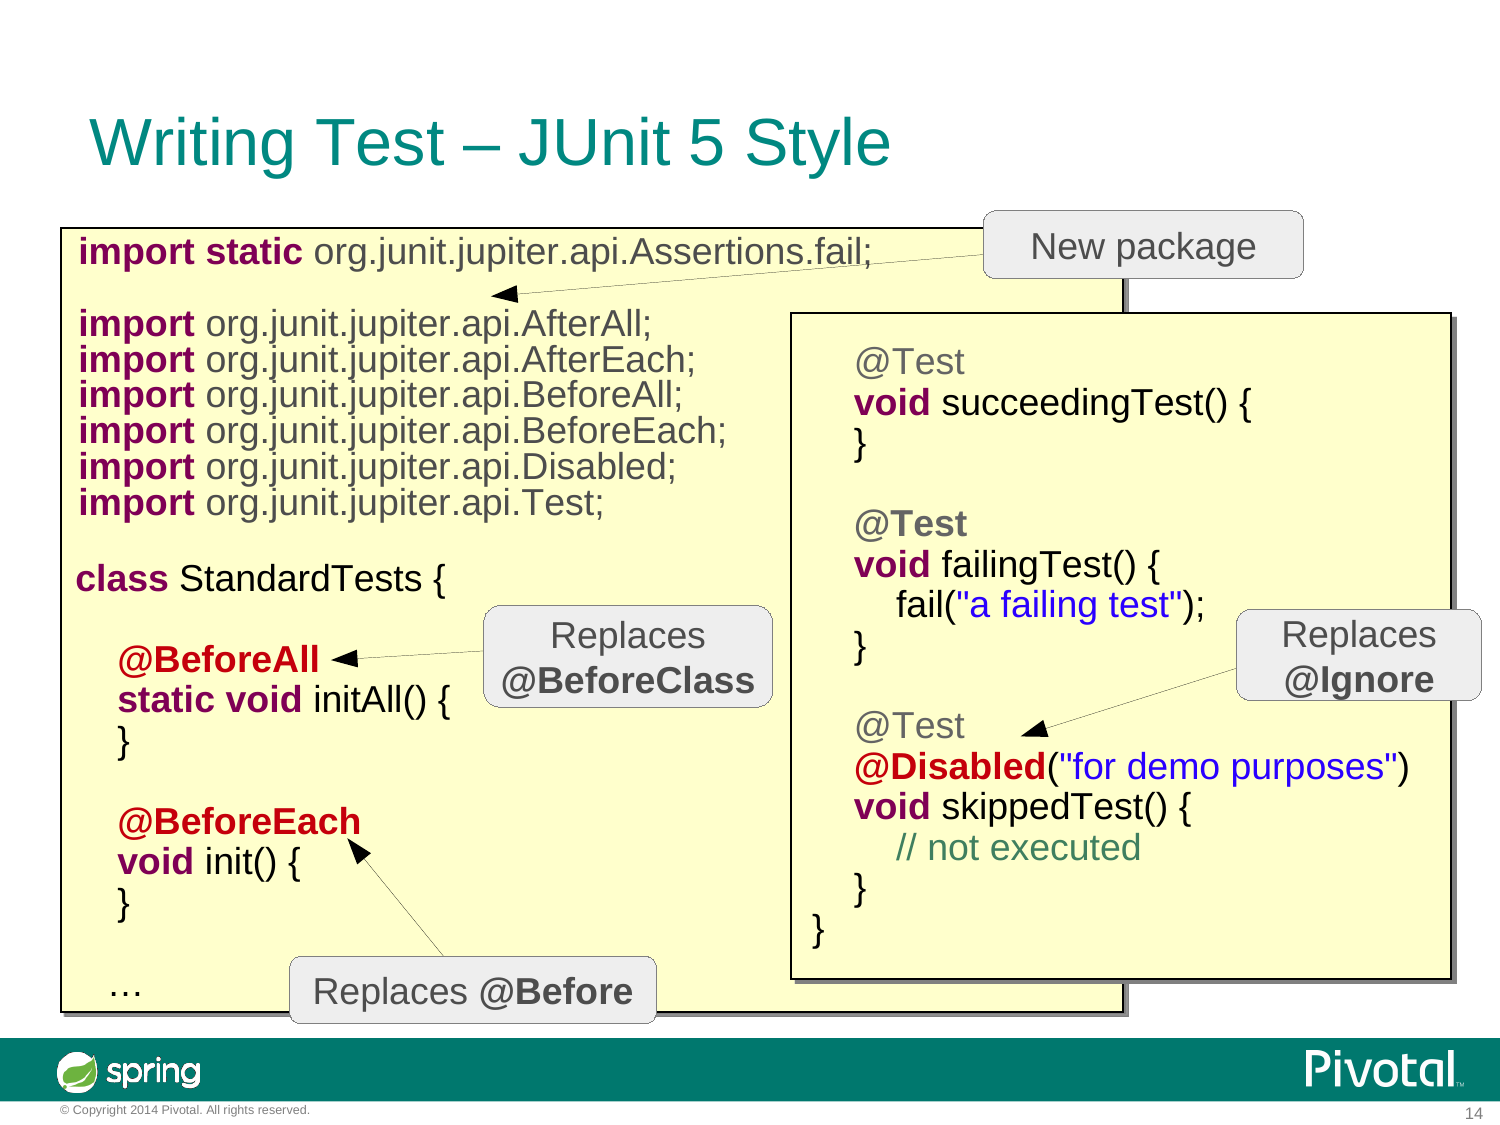

# Writing Test – JUnit 5 Style
New package
import static org.junit.jupiter.api.Assertions.fail;
import org.junit.jupiter.api.AfterAll;
import org.junit.jupiter.api.AfterEach;
import org.junit.jupiter.api.BeforeAll;
import org.junit.jupiter.api.BeforeEach;
import org.junit.jupiter.api.Disabled;
import org.junit.jupiter.api.Test;
class StandardTests {
 @BeforeAll
 static void initAll() {
 }
 @BeforeEach
 void init() {
 }
 …
 @Test
 void succeedingTest() {
 }
 @Test
 void failingTest() {
 fail("a failing test");
 }
 @Test
 @Disabled("for demo purposes")
 void skippedTest() {
 // not executed
 }
}
Replaces
@BeforeClass
Replaces
@Ignore
Replaces @Before